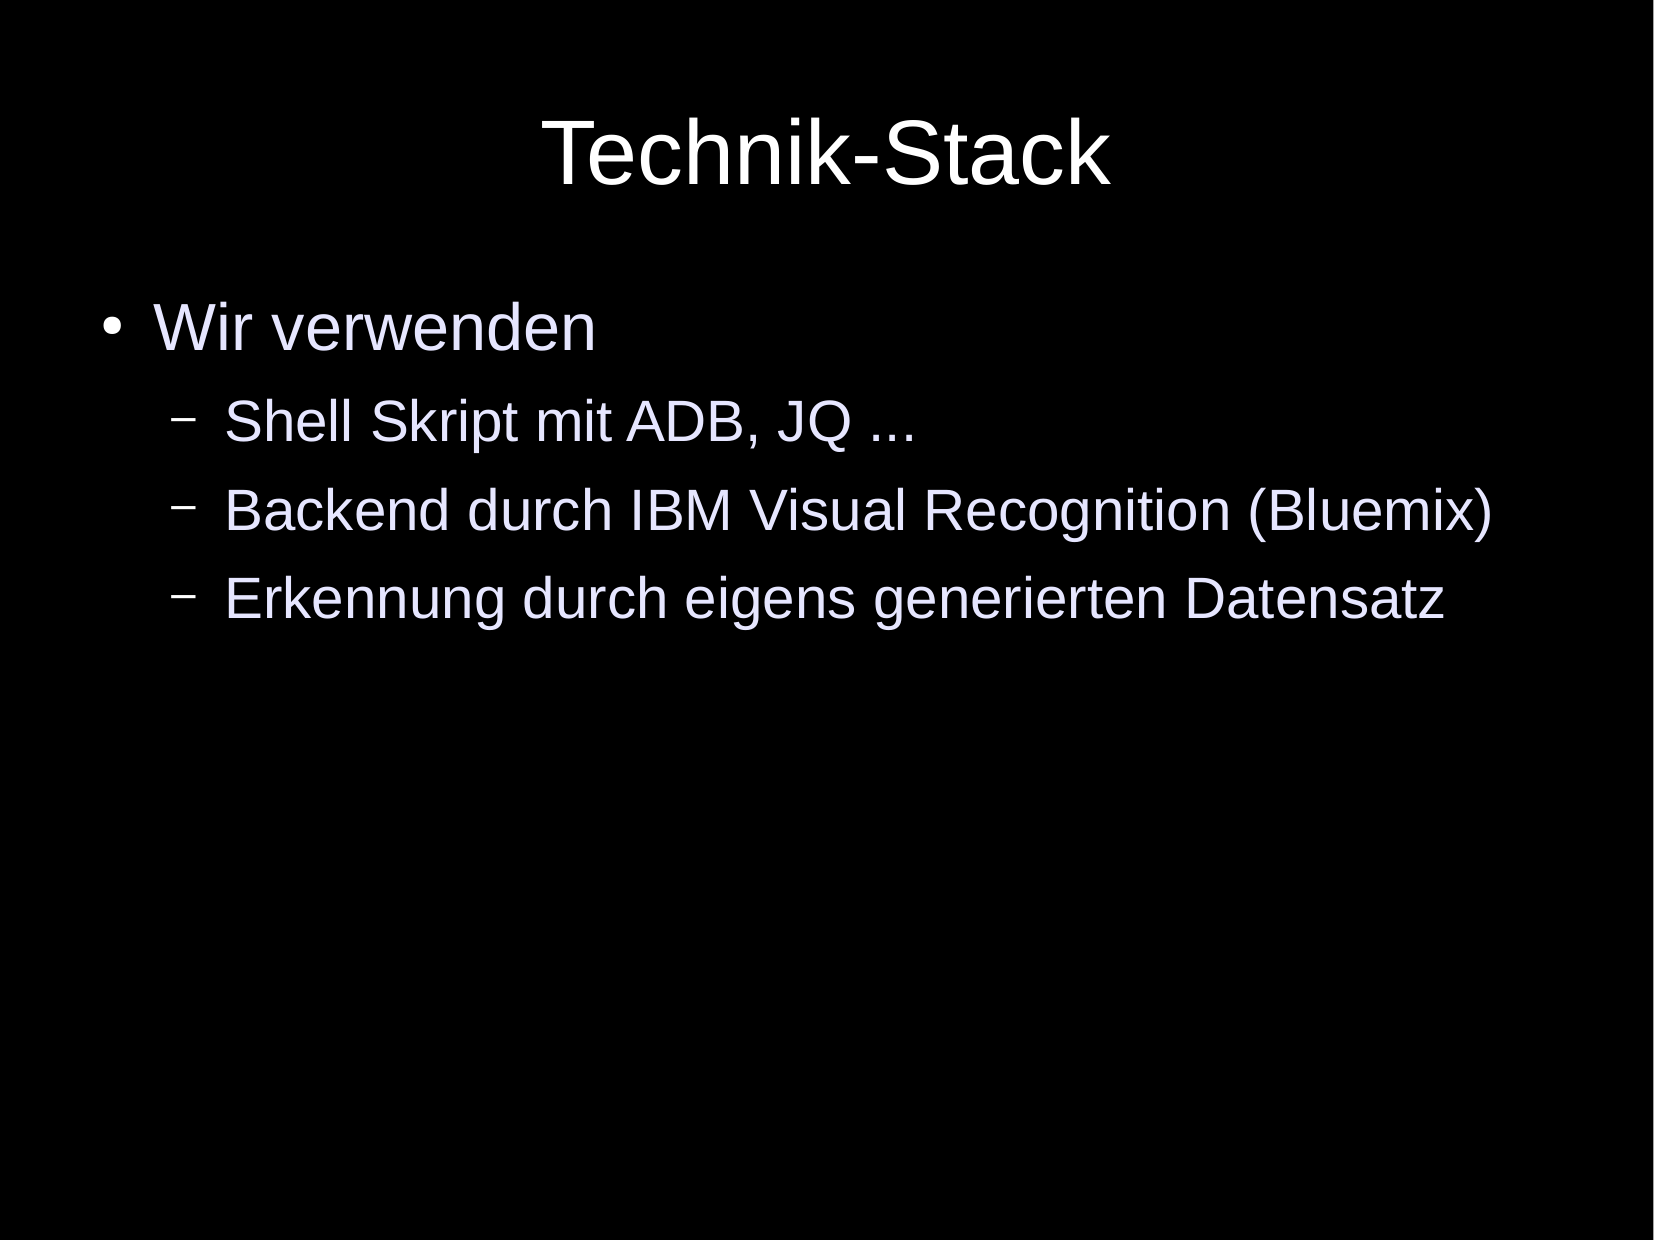

# Technik-Stack
Wir verwenden
Shell Skript mit ADB, JQ ...
Backend durch IBM Visual Recognition (Bluemix)
Erkennung durch eigens generierten Datensatz